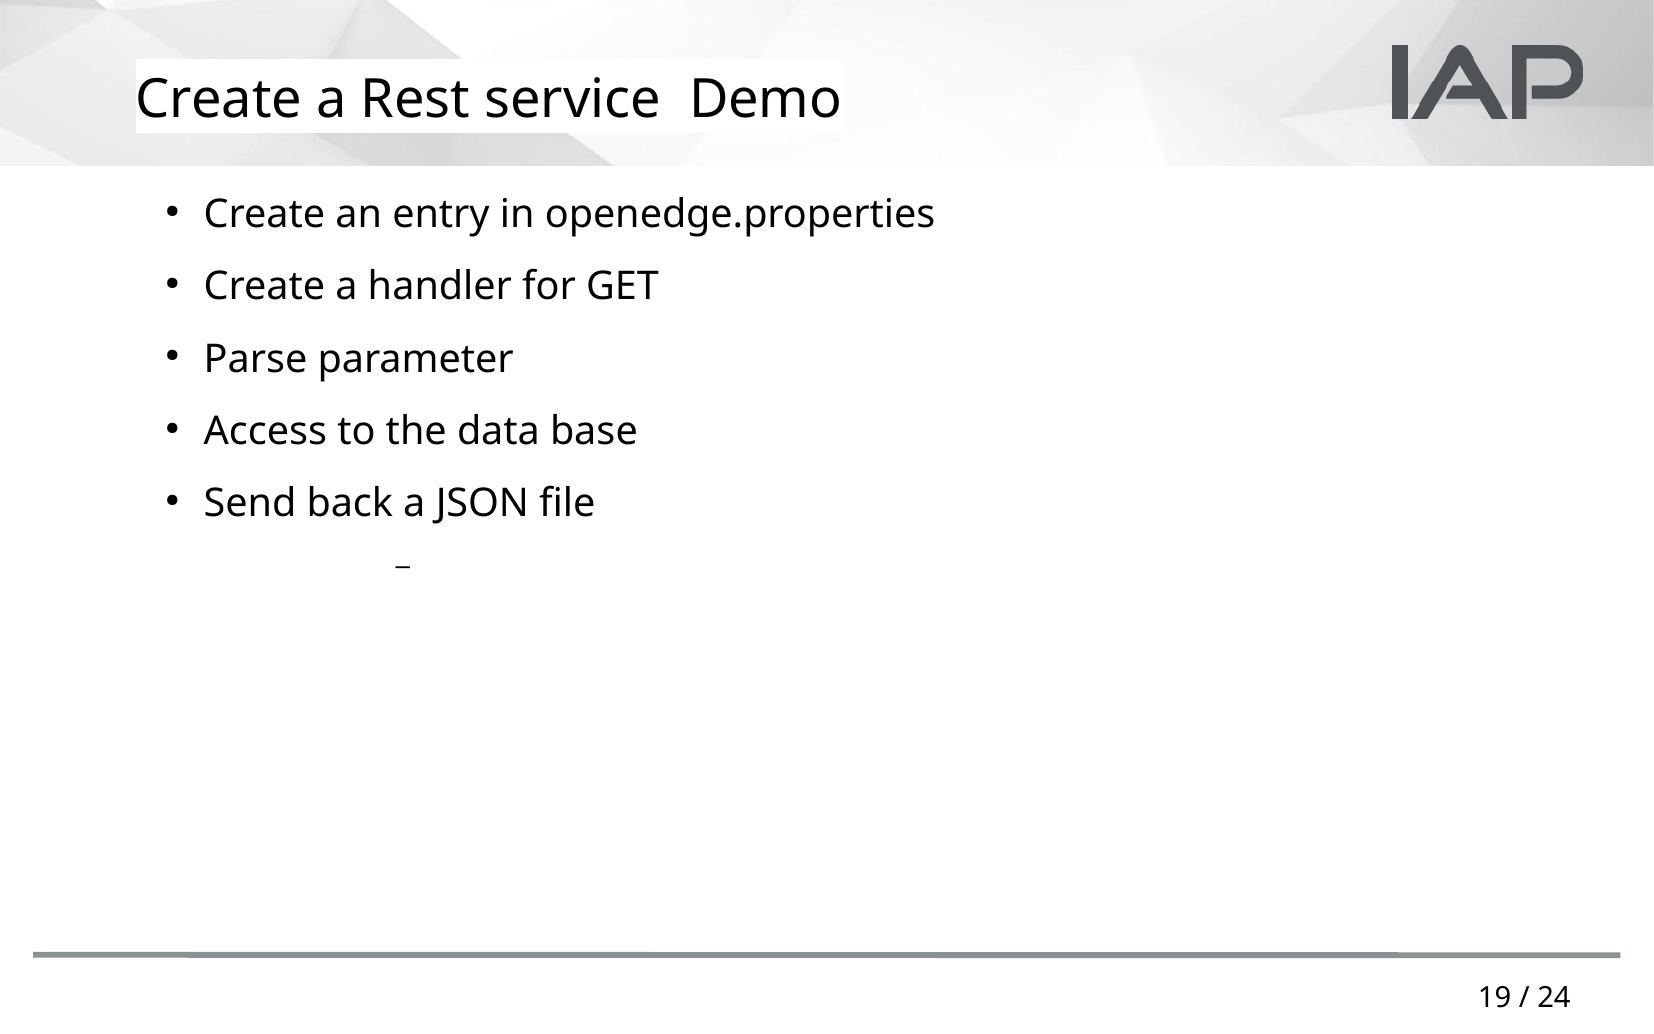

# Create a Rest service Demo
Create an entry in openedge.properties
Create a handler for GET
Parse parameter
Access to the data base
Send back a JSON file
19